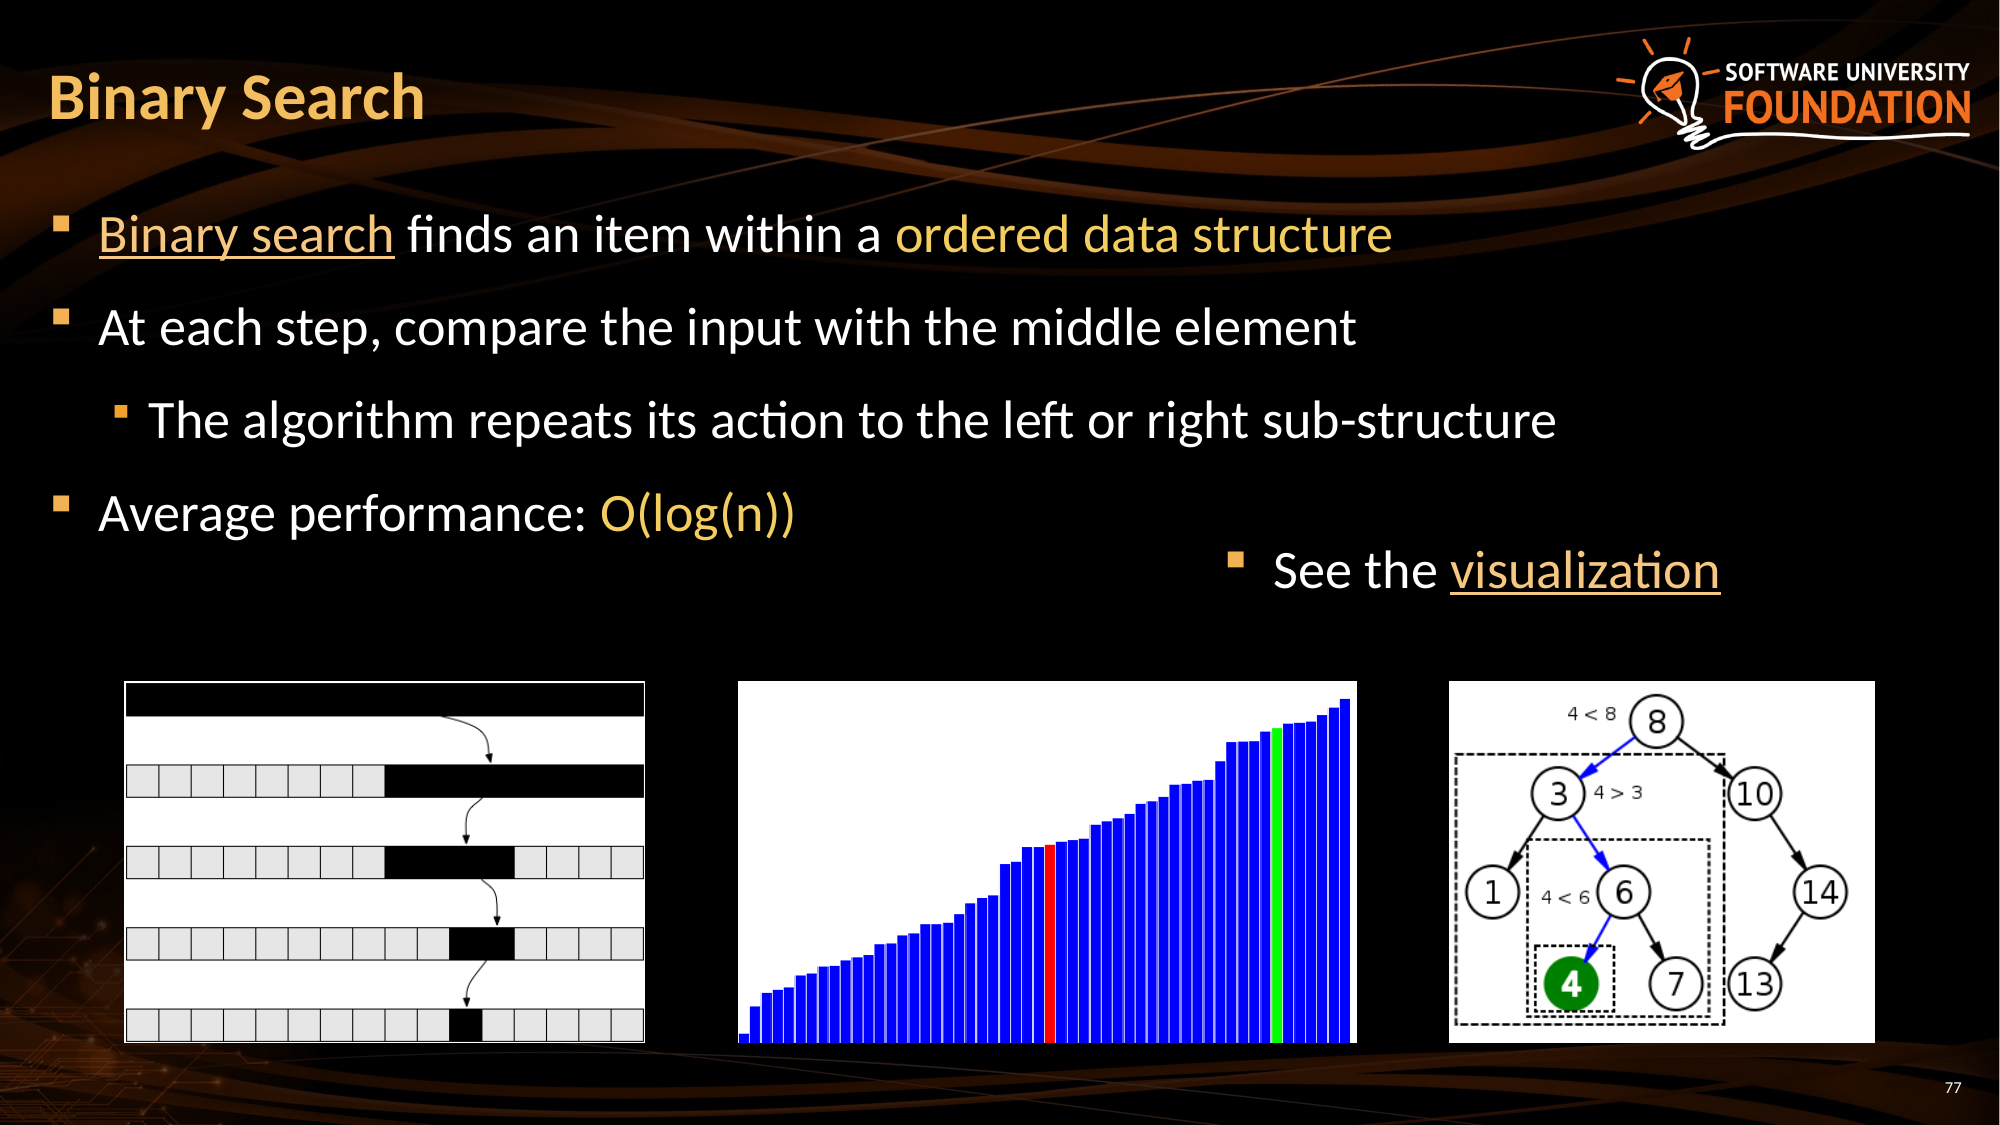

Binary Search
# Binary search finds an item within a ordered data structure
At each step, compare the input with the middle element
The algorithm repeats its action to the left or right sub-structure
Average performance: O(log(n))
See the visualization